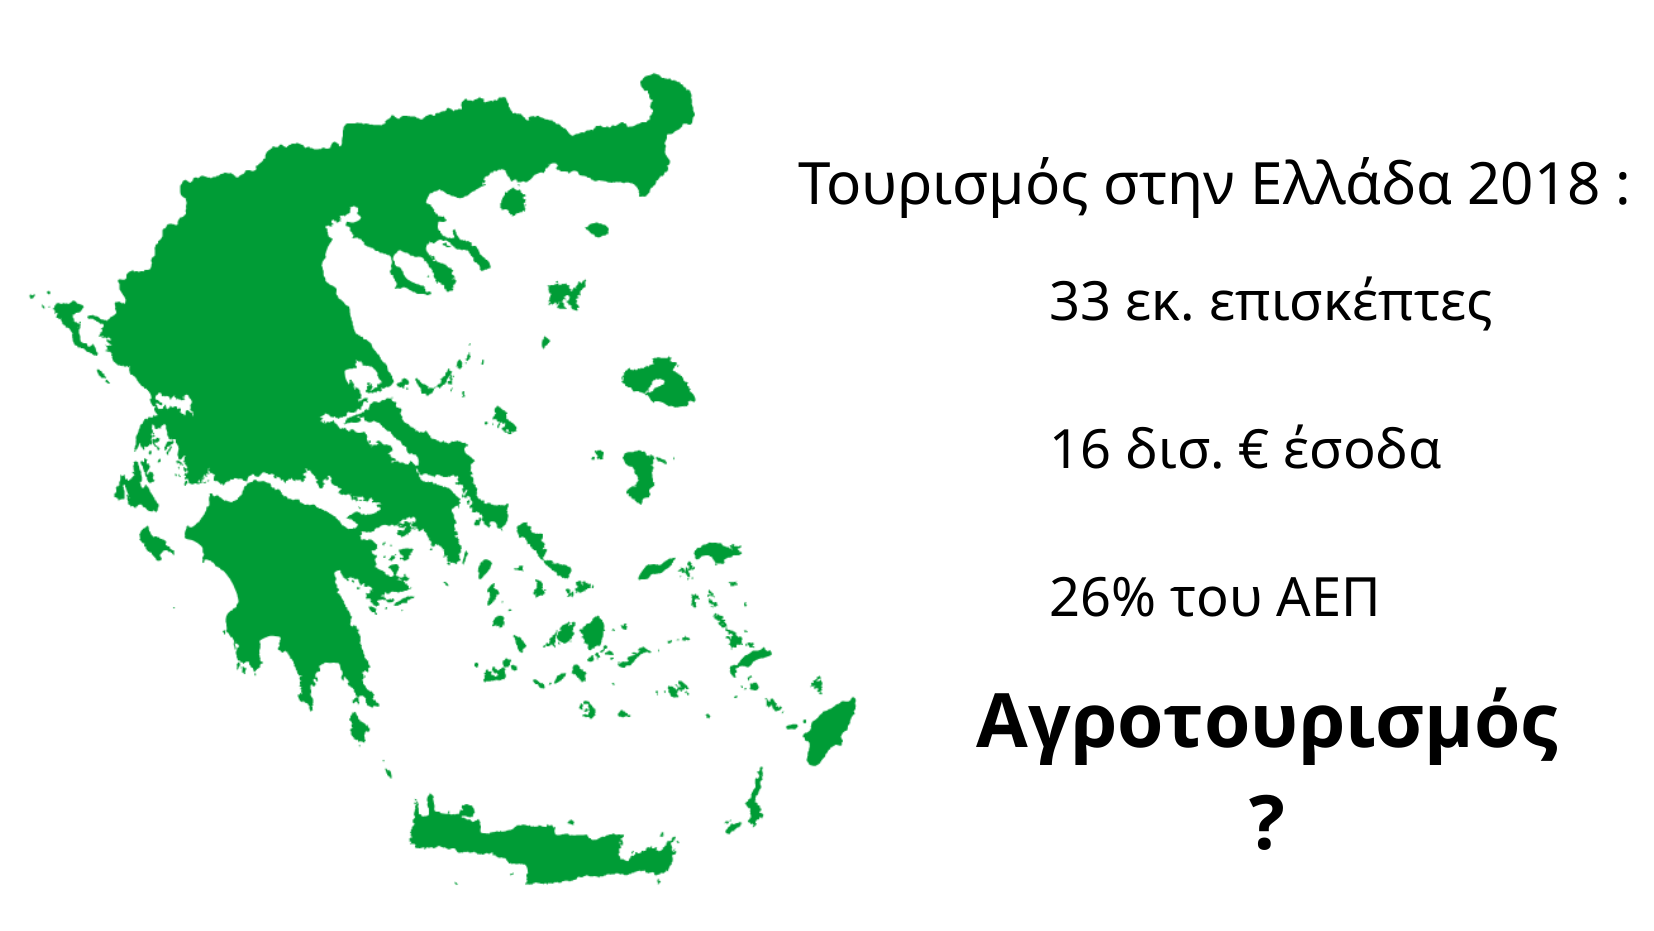

Τουρισμός στην Ελλάδα 2018 :
33 εκ. επισκέπτες
16 δισ. € έσοδα
26% του ΑΕΠ
Αγροτουρισμός ?